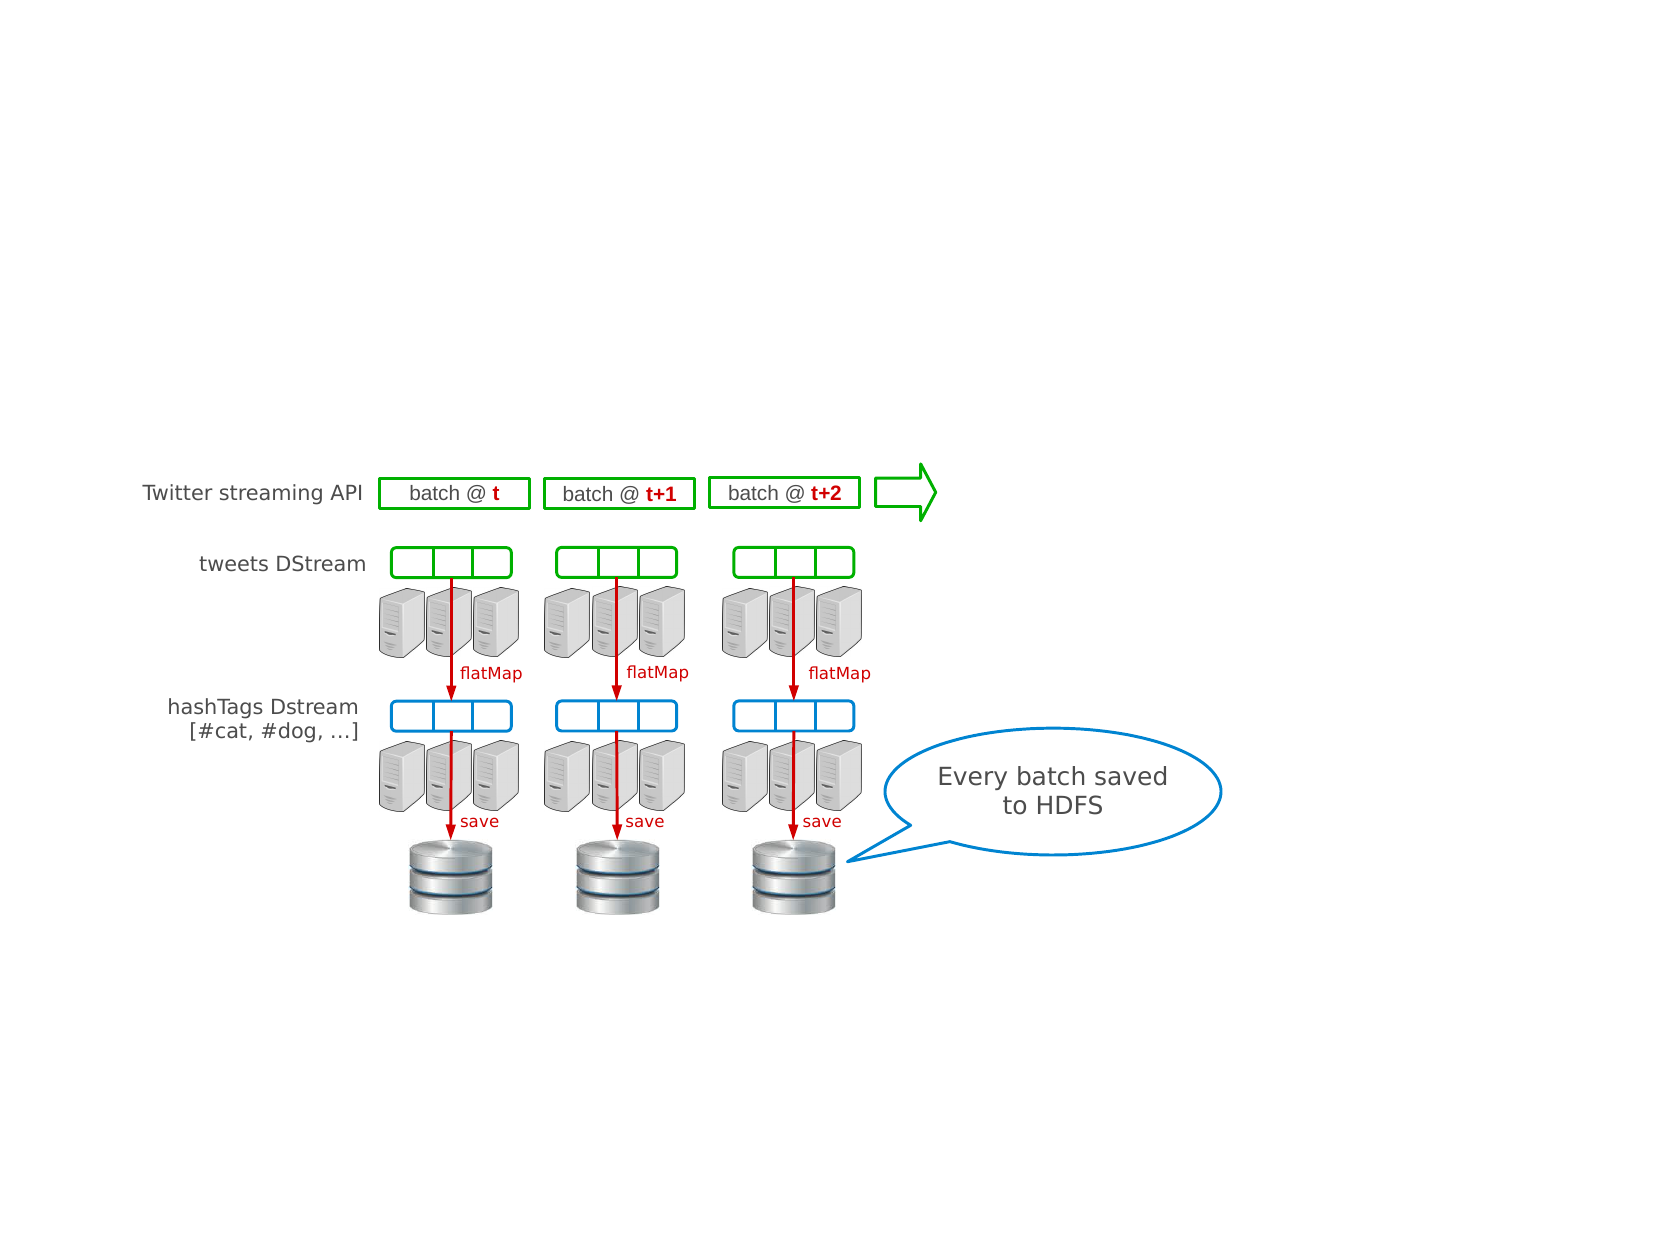

Twitter streaming API
batch @ t+2
batch @ t
batch @ t+1
tweets DStream
flatMap
flatMap
flatMap
hashTags Dstream
[#cat, #dog, …]
Every batch saved
to HDFS
save
save
save